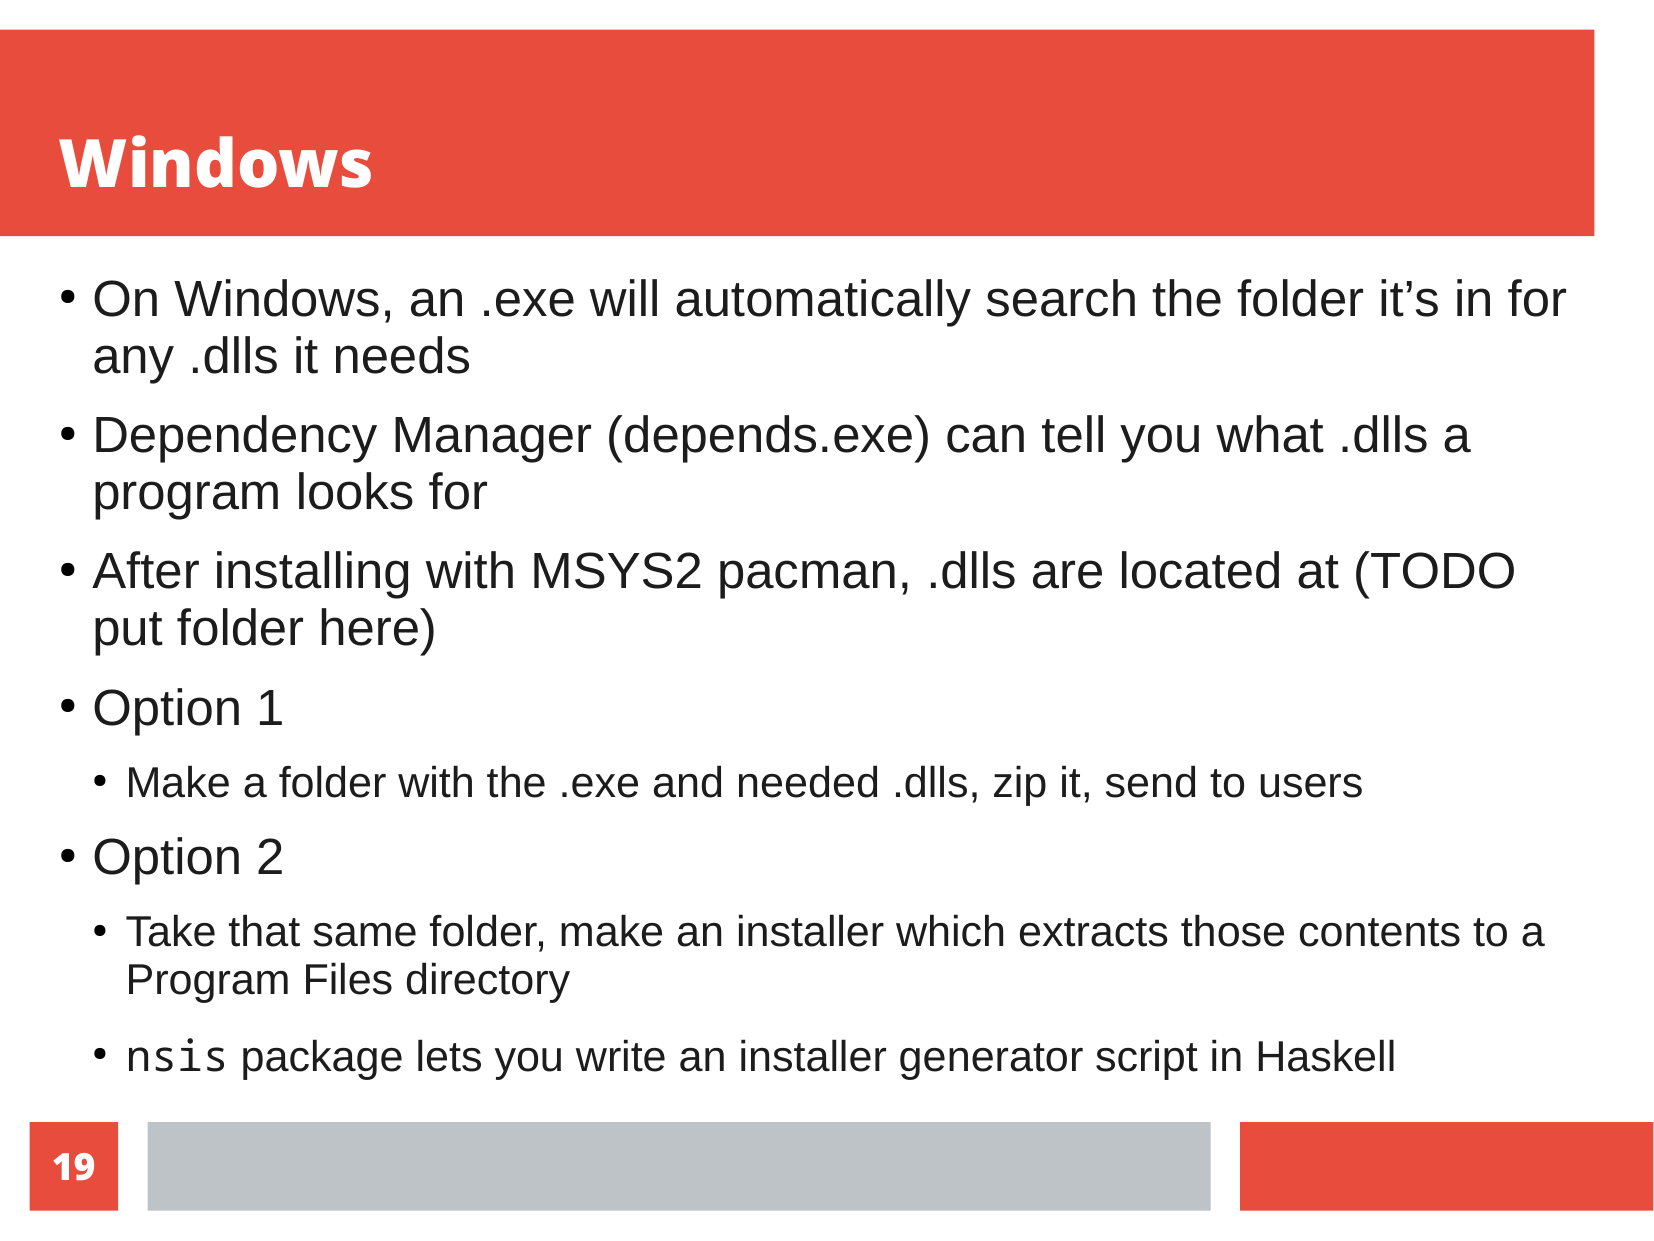

# Windows
On Windows, an .exe will automatically search the folder it’s in for any .dlls it needs
Dependency Manager (depends.exe) can tell you what .dlls a program looks for
After installing with MSYS2 pacman, .dlls are located at (TODO put folder here)
Option 1
Make a folder with the .exe and needed .dlls, zip it, send to users
Option 2
Take that same folder, make an installer which extracts those contents to a Program Files directory
nsis package lets you write an installer generator script in Haskell
19